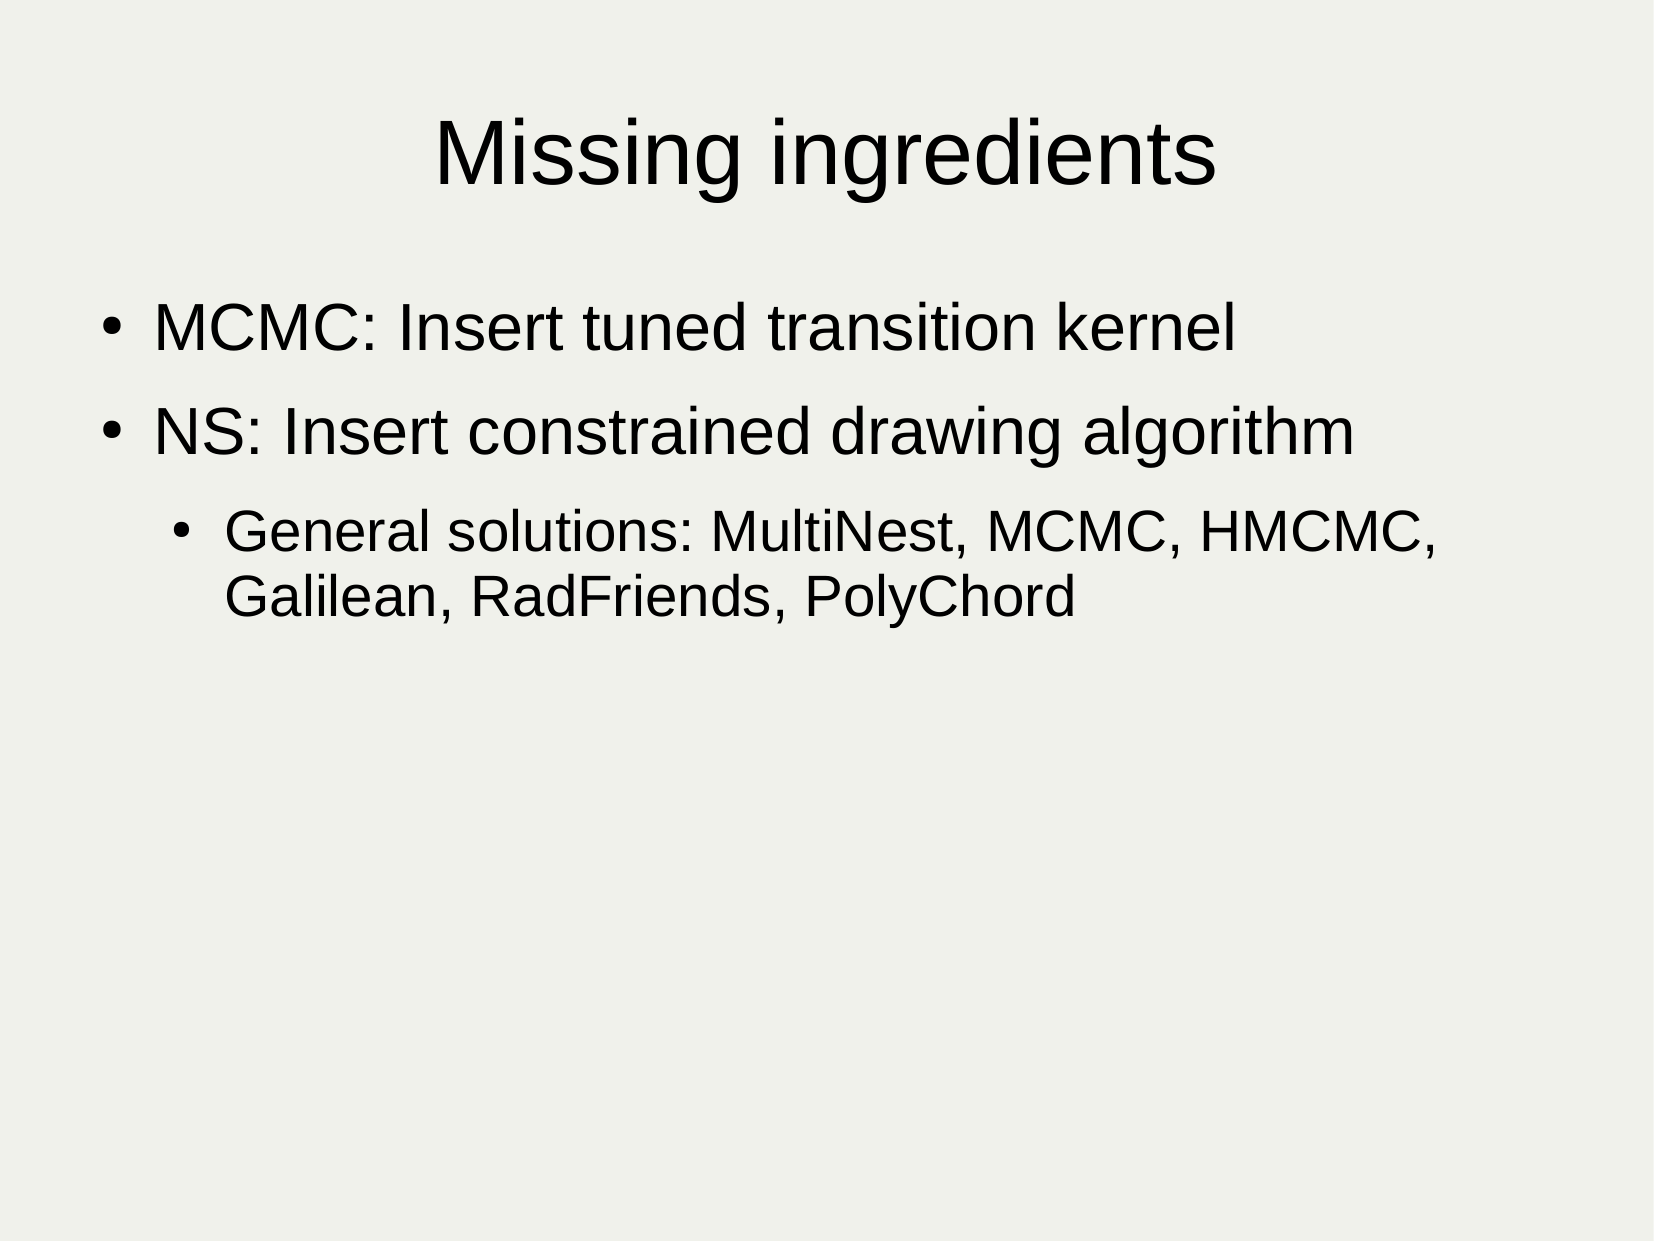

# Missing ingredients
MCMC: Insert tuned transition kernel
NS: Insert constrained drawing algorithm
General solutions: MultiNest, MCMC, HMCMC, Galilean, RadFriends, PolyChord